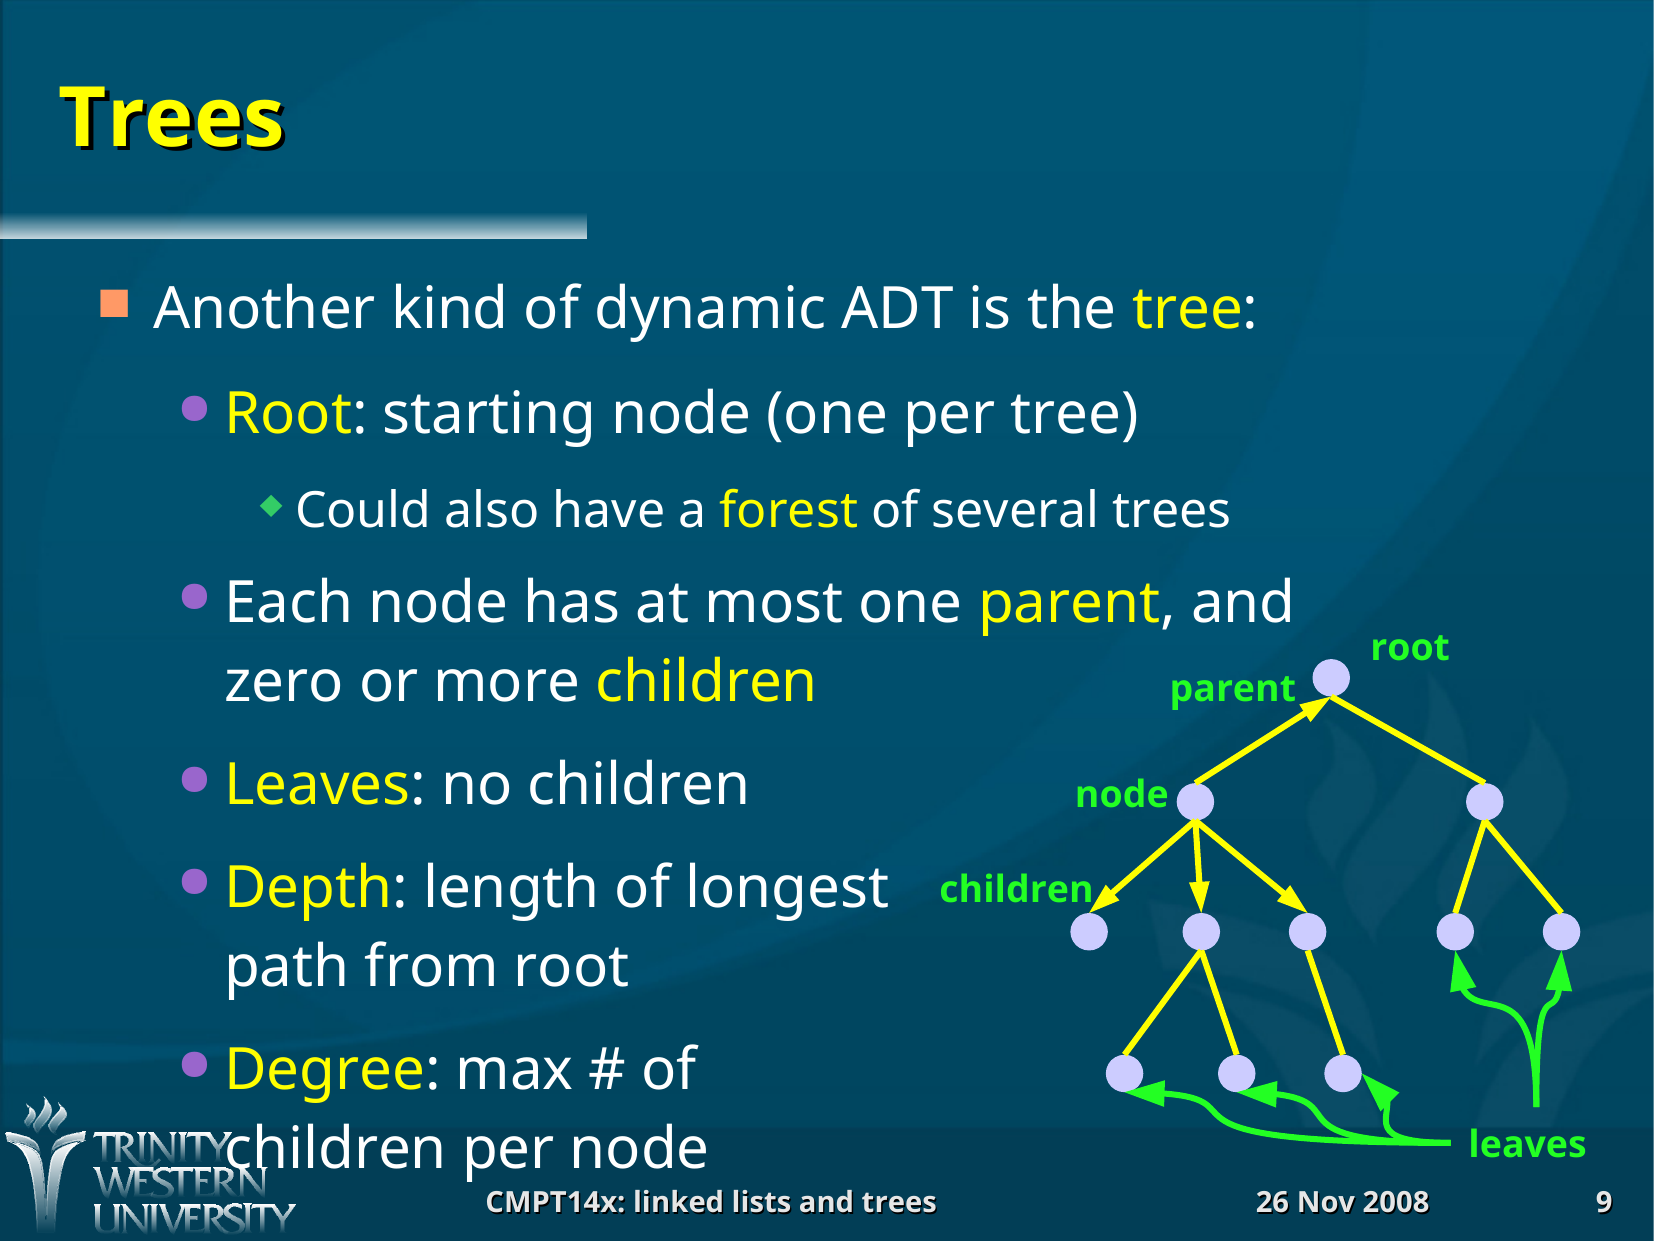

# Trees
Another kind of dynamic ADT is the tree:
Root: starting node (one per tree)
Could also have a forest of several trees
Each node has at most one parent, and zero or more children
Leaves: no children
Depth: length of longest
path from root
Degree: max # of
children per node
root
parent
node
children
leaves
CMPT14x: linked lists and trees
26 Nov 2008
9